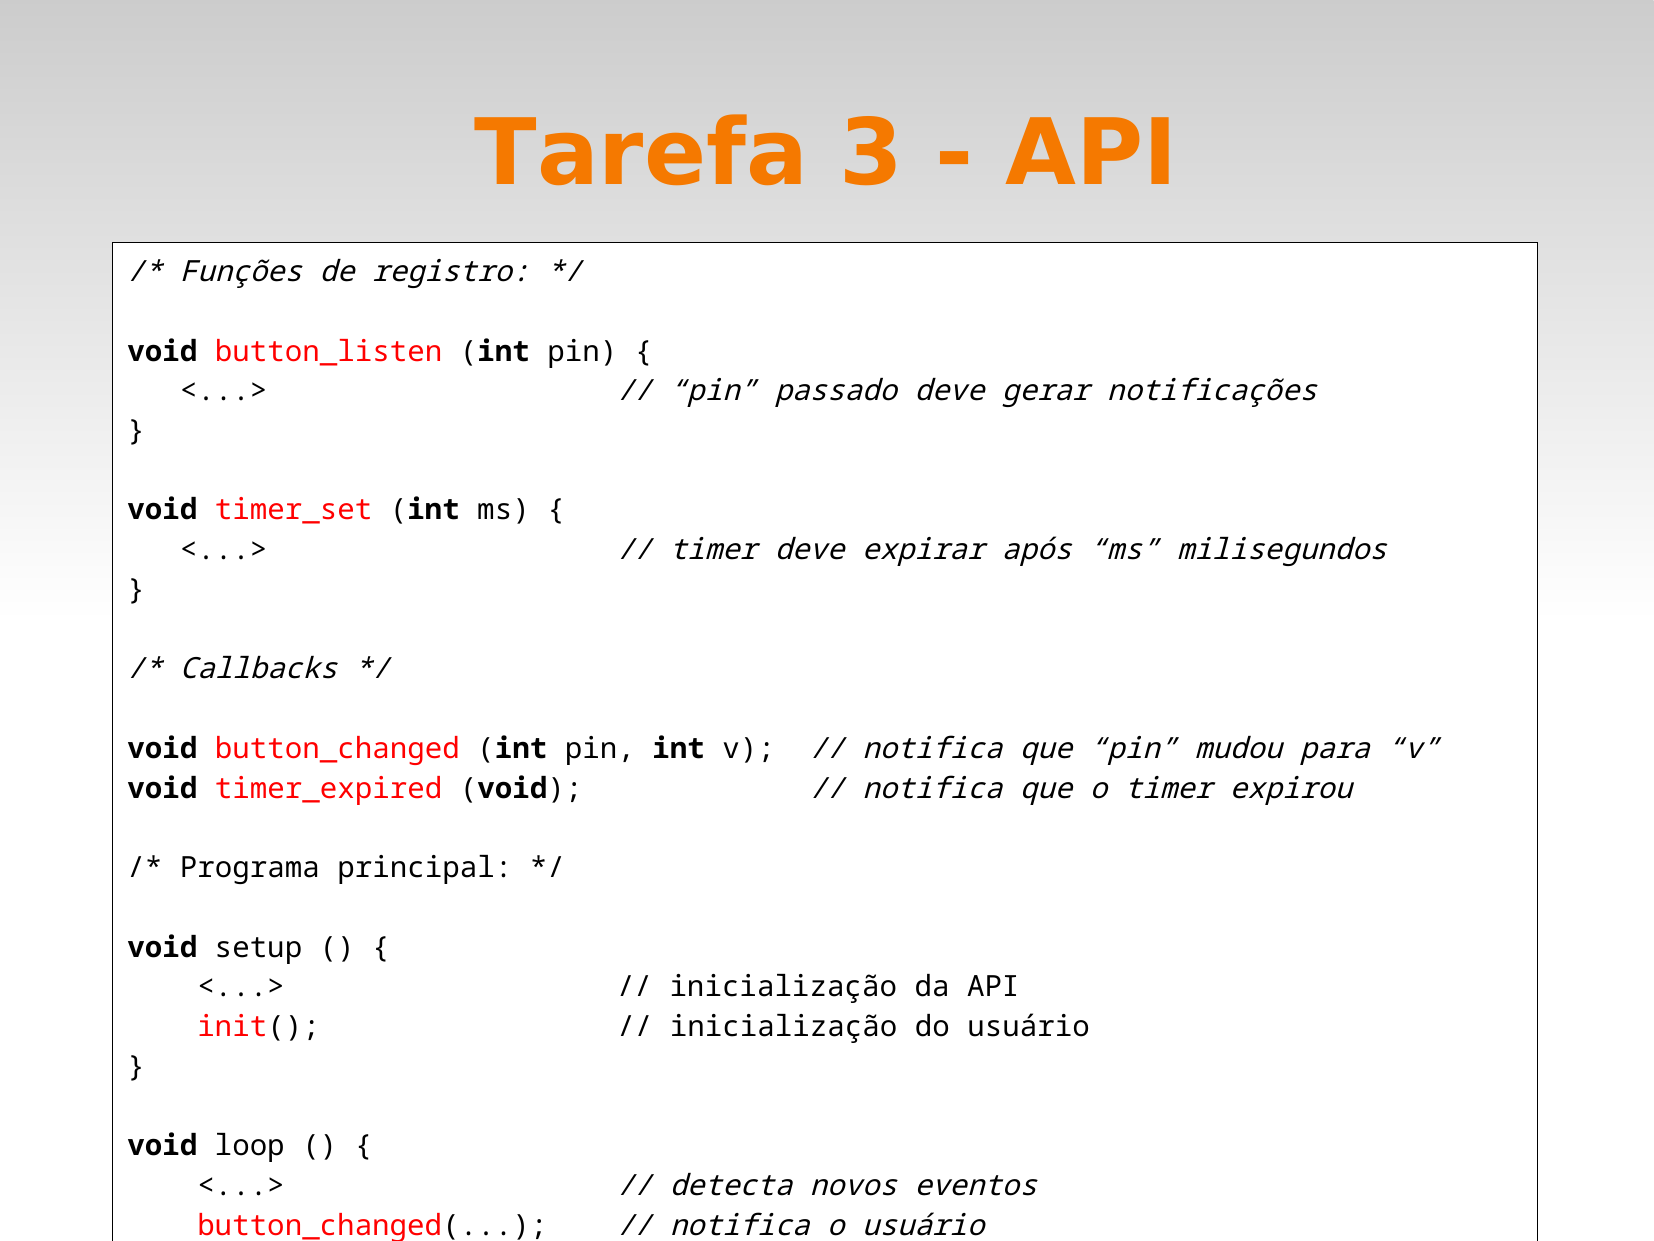

# Tarefa 3 - API
/* Funções de registro: */
void button_listen (int pin) {
 <...> // “pin” passado deve gerar notificações
}
void timer_set (int ms) {
 <...> // timer deve expirar após “ms” milisegundos
}
/* Callbacks */
void button_changed (int pin, int v); // notifica que “pin” mudou para “v”
void timer_expired (void); // notifica que o timer expirou
/* Programa principal: */
void setup () {
 <...> // inicialização da API
 init(); // inicialização do usuário
}
void loop () {
 <...> // detecta novos eventos
 button_changed(...); // notifica o usuário
 <...> // detecta novos eventos
 timer_expired(...); // notifica o usuário
}